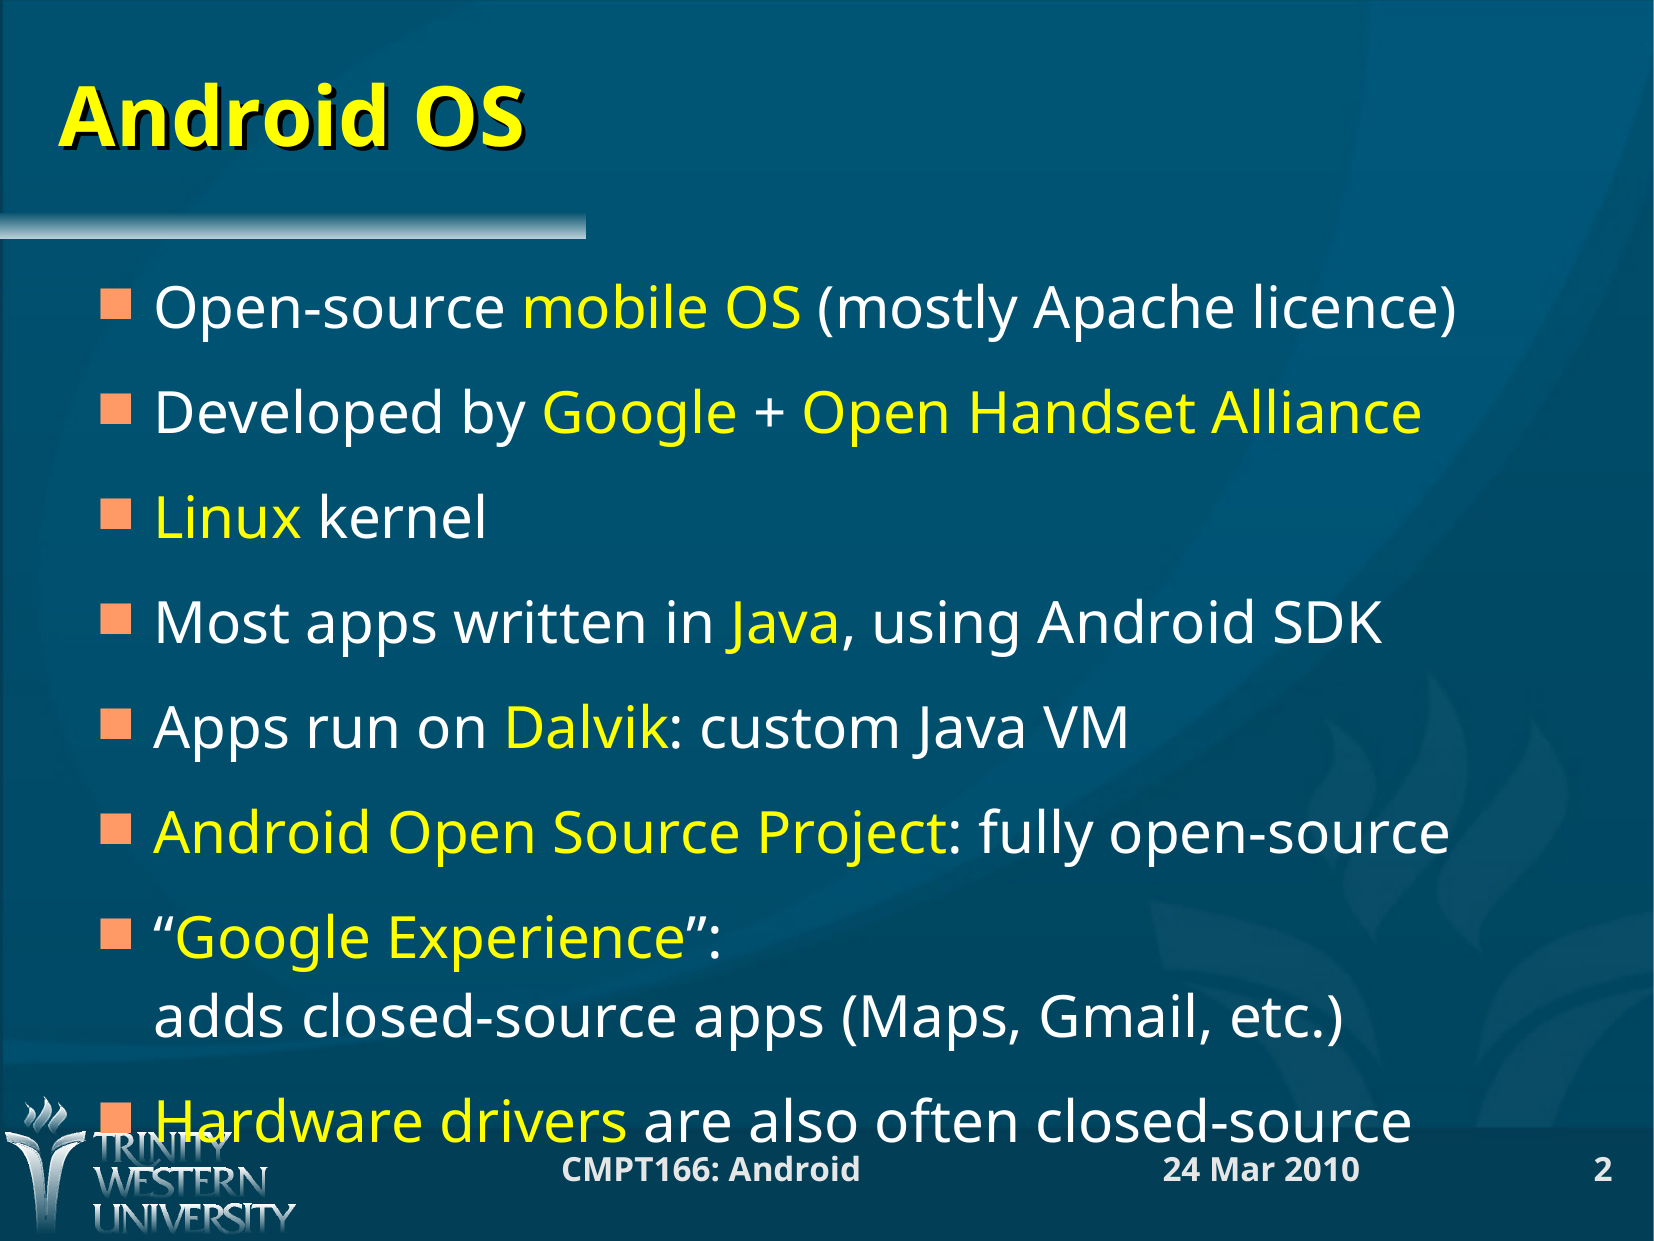

# Android OS
Open-source mobile OS (mostly Apache licence)
Developed by Google + Open Handset Alliance
Linux kernel
Most apps written in Java, using Android SDK
Apps run on Dalvik: custom Java VM
Android Open Source Project: fully open-source
“Google Experience”:
adds closed-source apps (Maps, Gmail, etc.)
Hardware drivers are also often closed-source
CMPT166: Android
24 Mar 2010
2